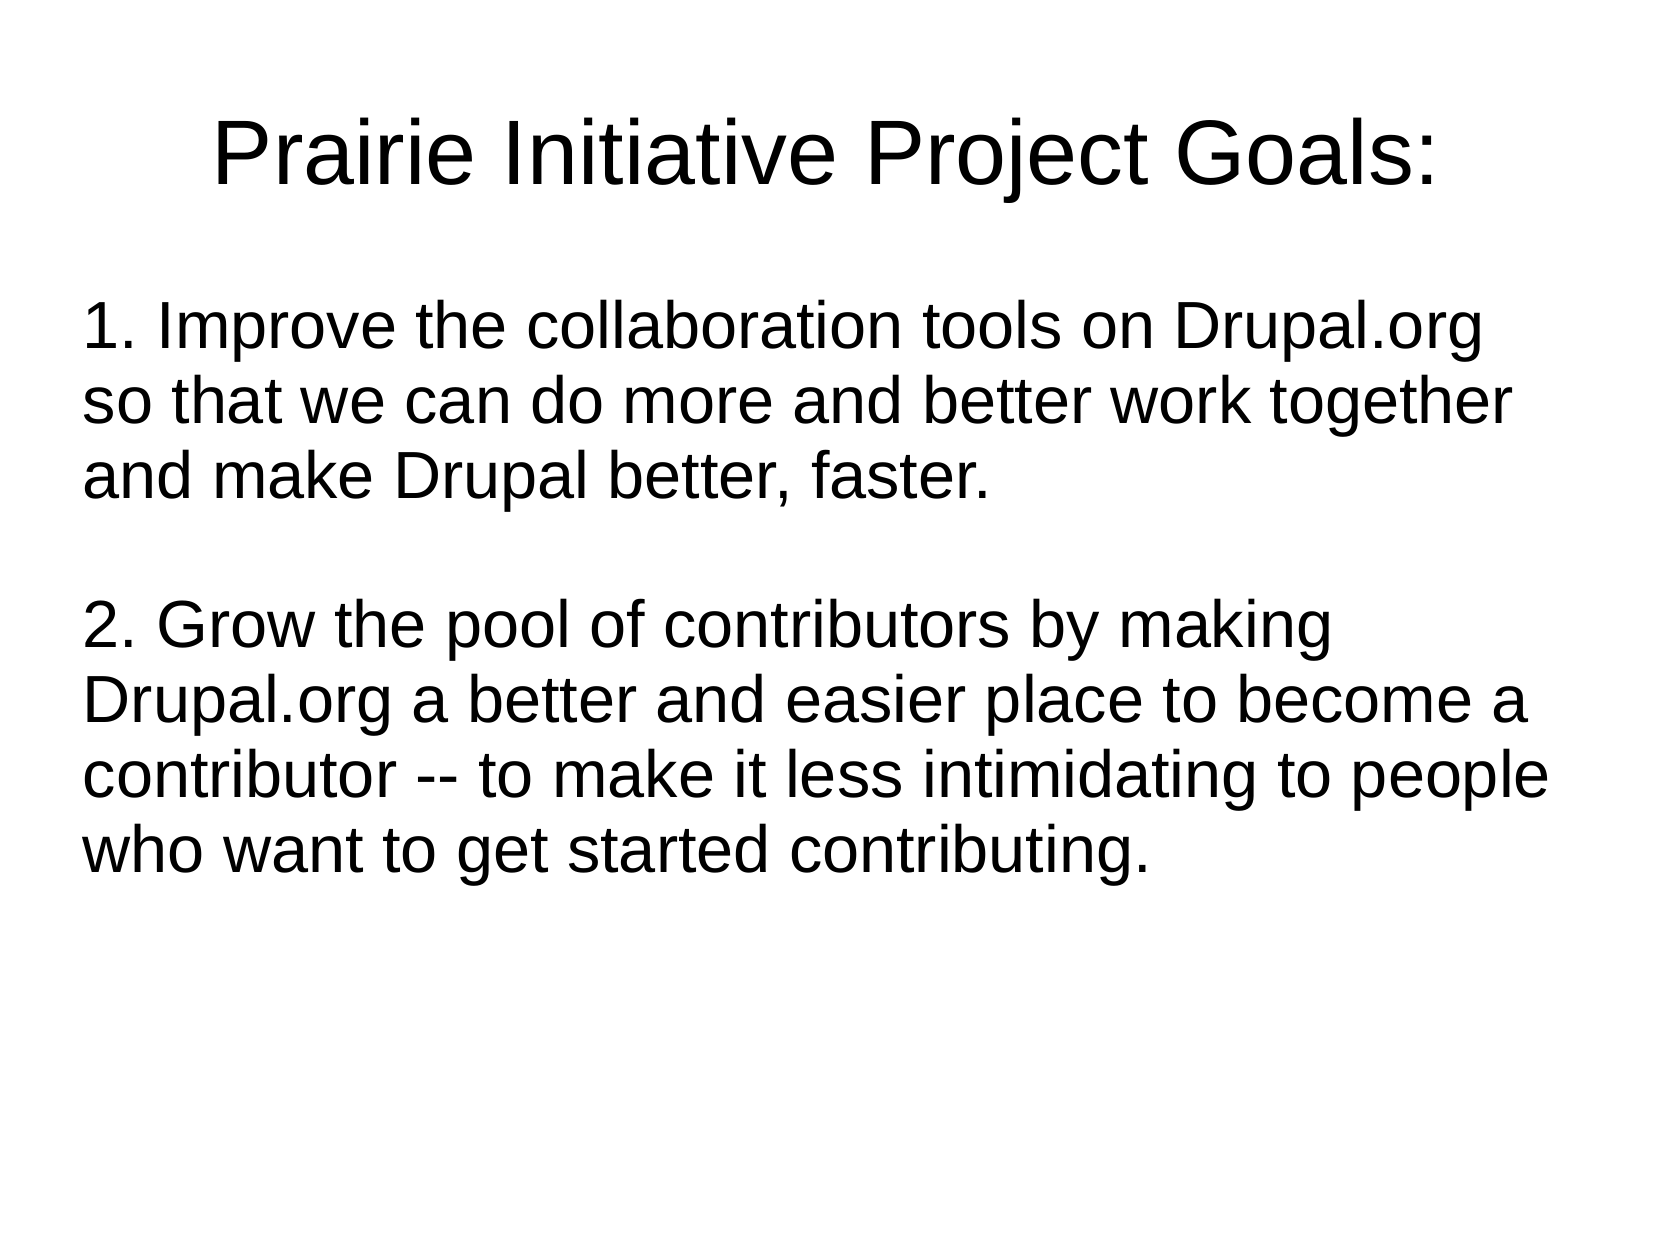

# Prairie Initiative Project Goals:
1. Improve the collaboration tools on Drupal.org so that we can do more and better work together and make Drupal better, faster.
2. Grow the pool of contributors by making Drupal.org a better and easier place to become a contributor -- to make it less intimidating to people who want to get started contributing.